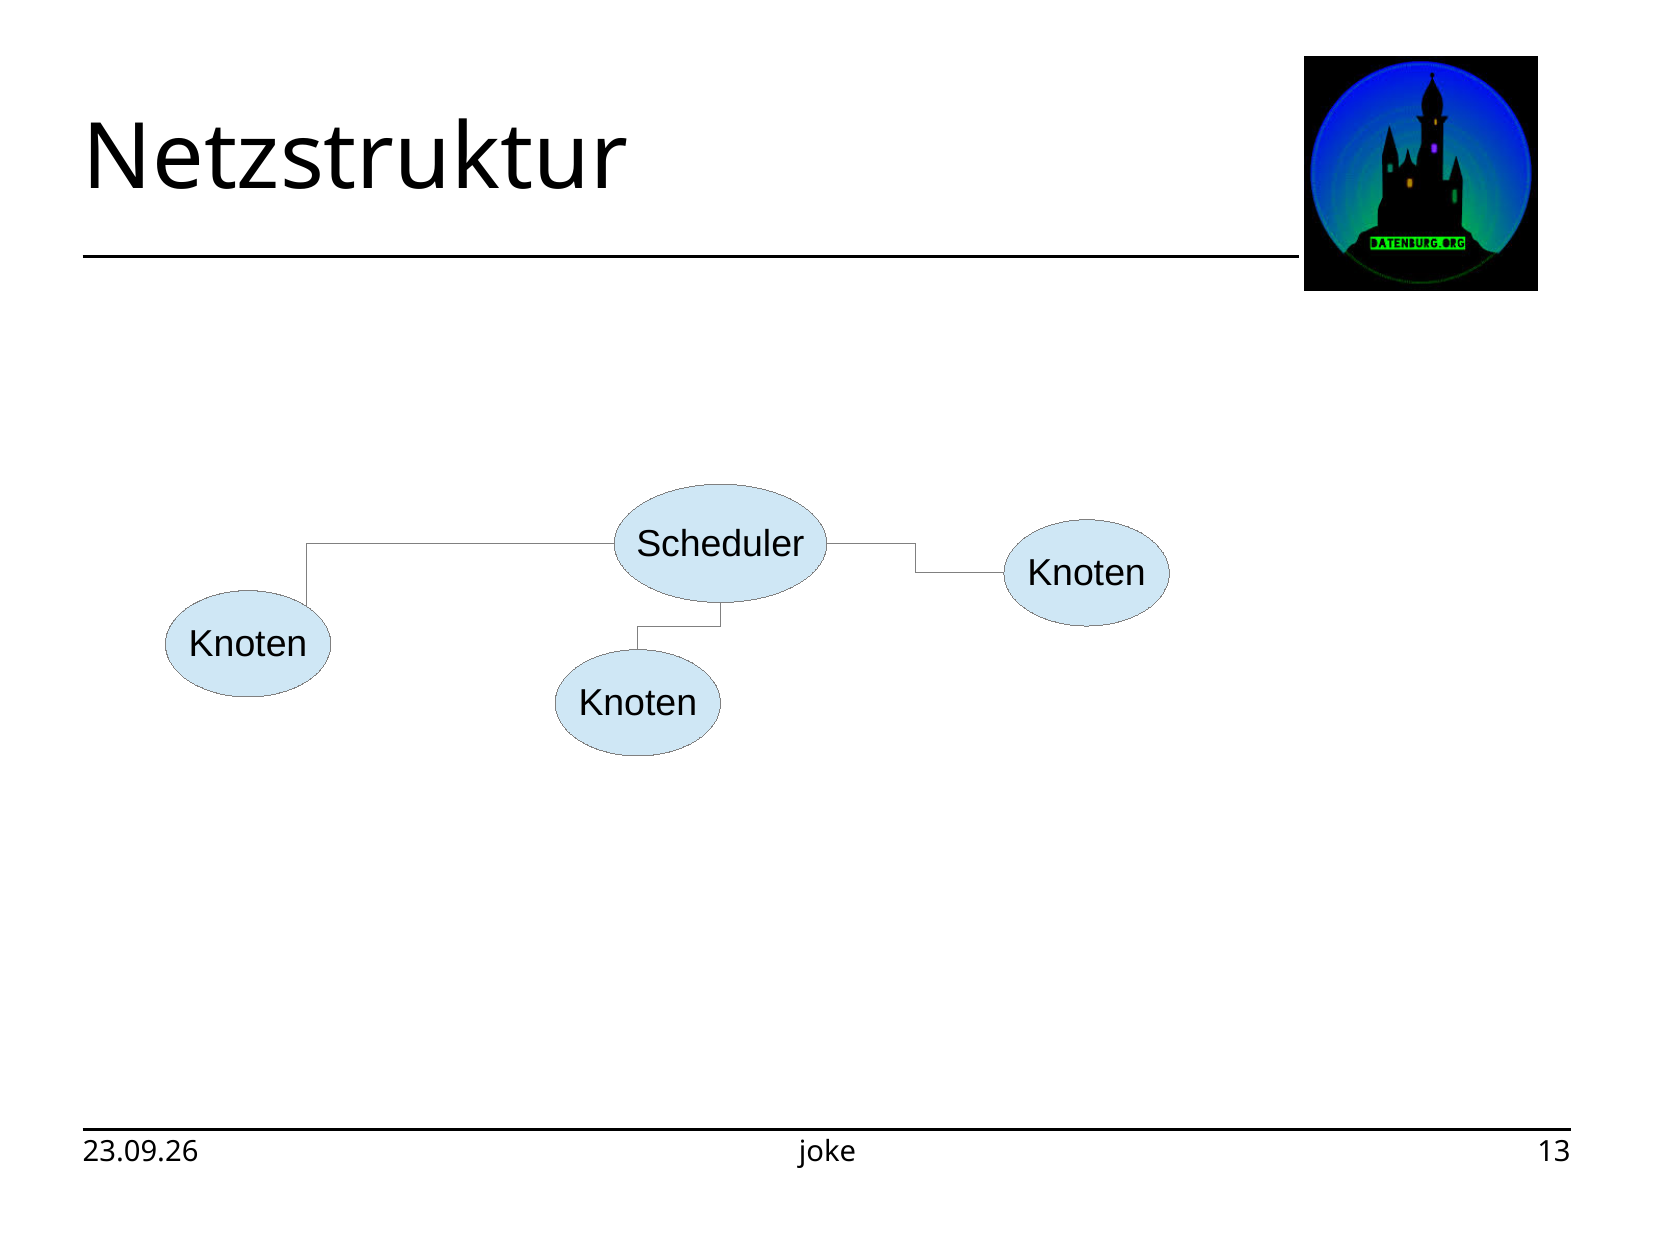

# Netzstruktur
Scheduler
Knoten
Knoten
Knoten
Knoten
Chrissi^
13